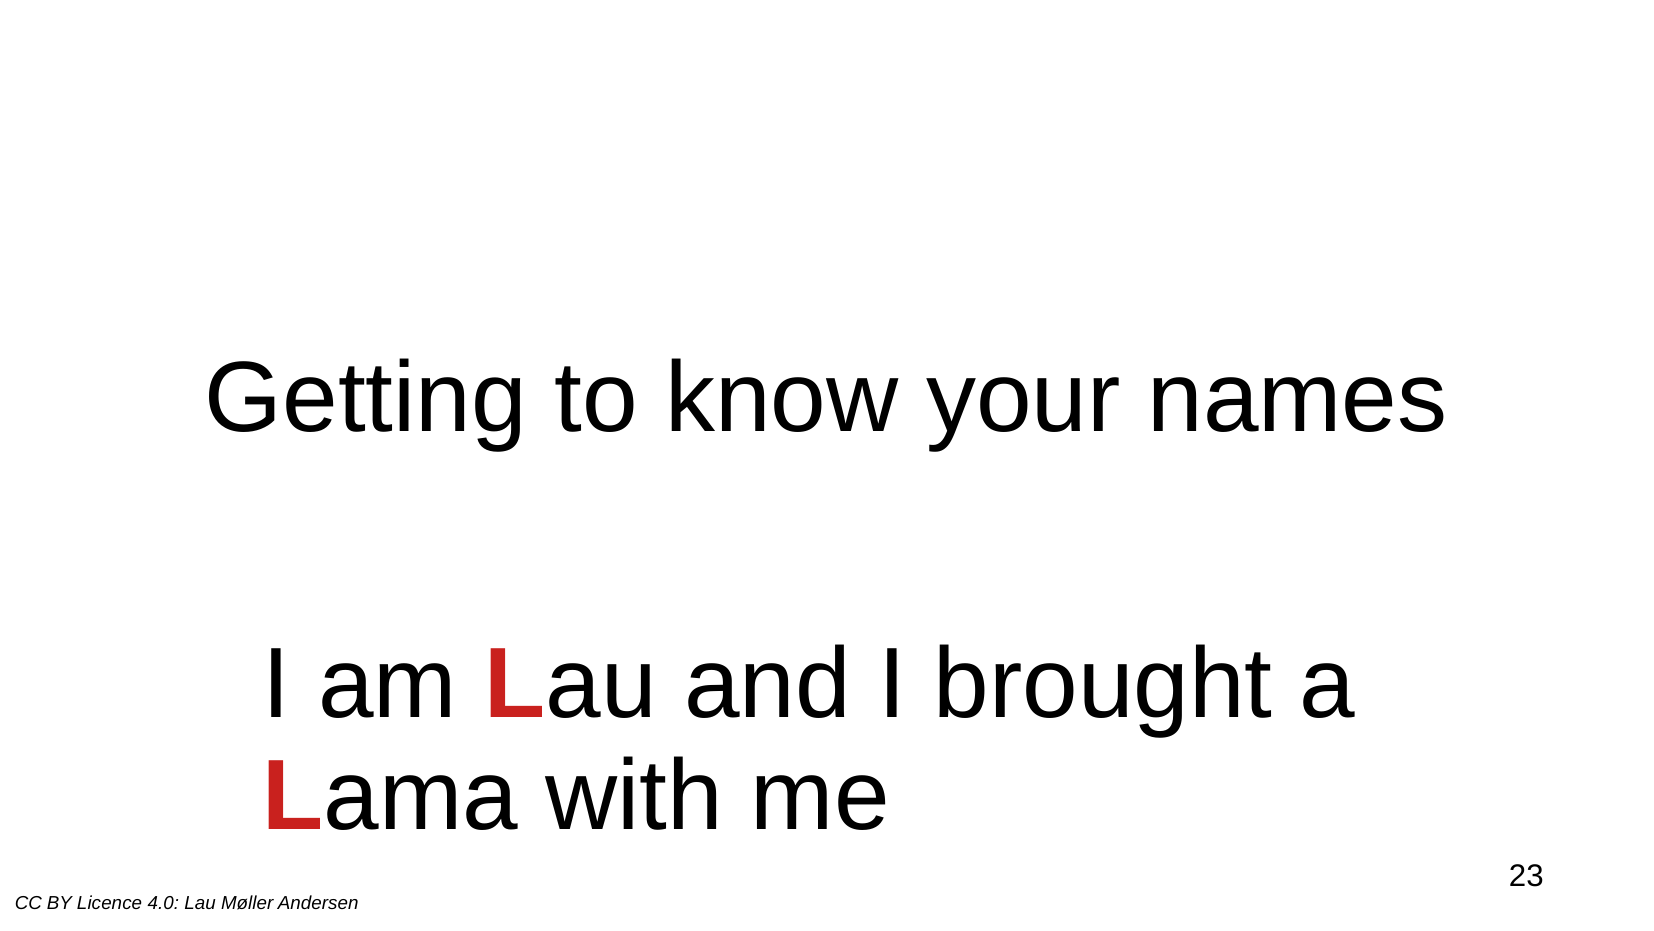

# Getting to know your names
I am Lau and I brought a Lama with me
CC BY Licence 4.0: Lau Møller Andersen